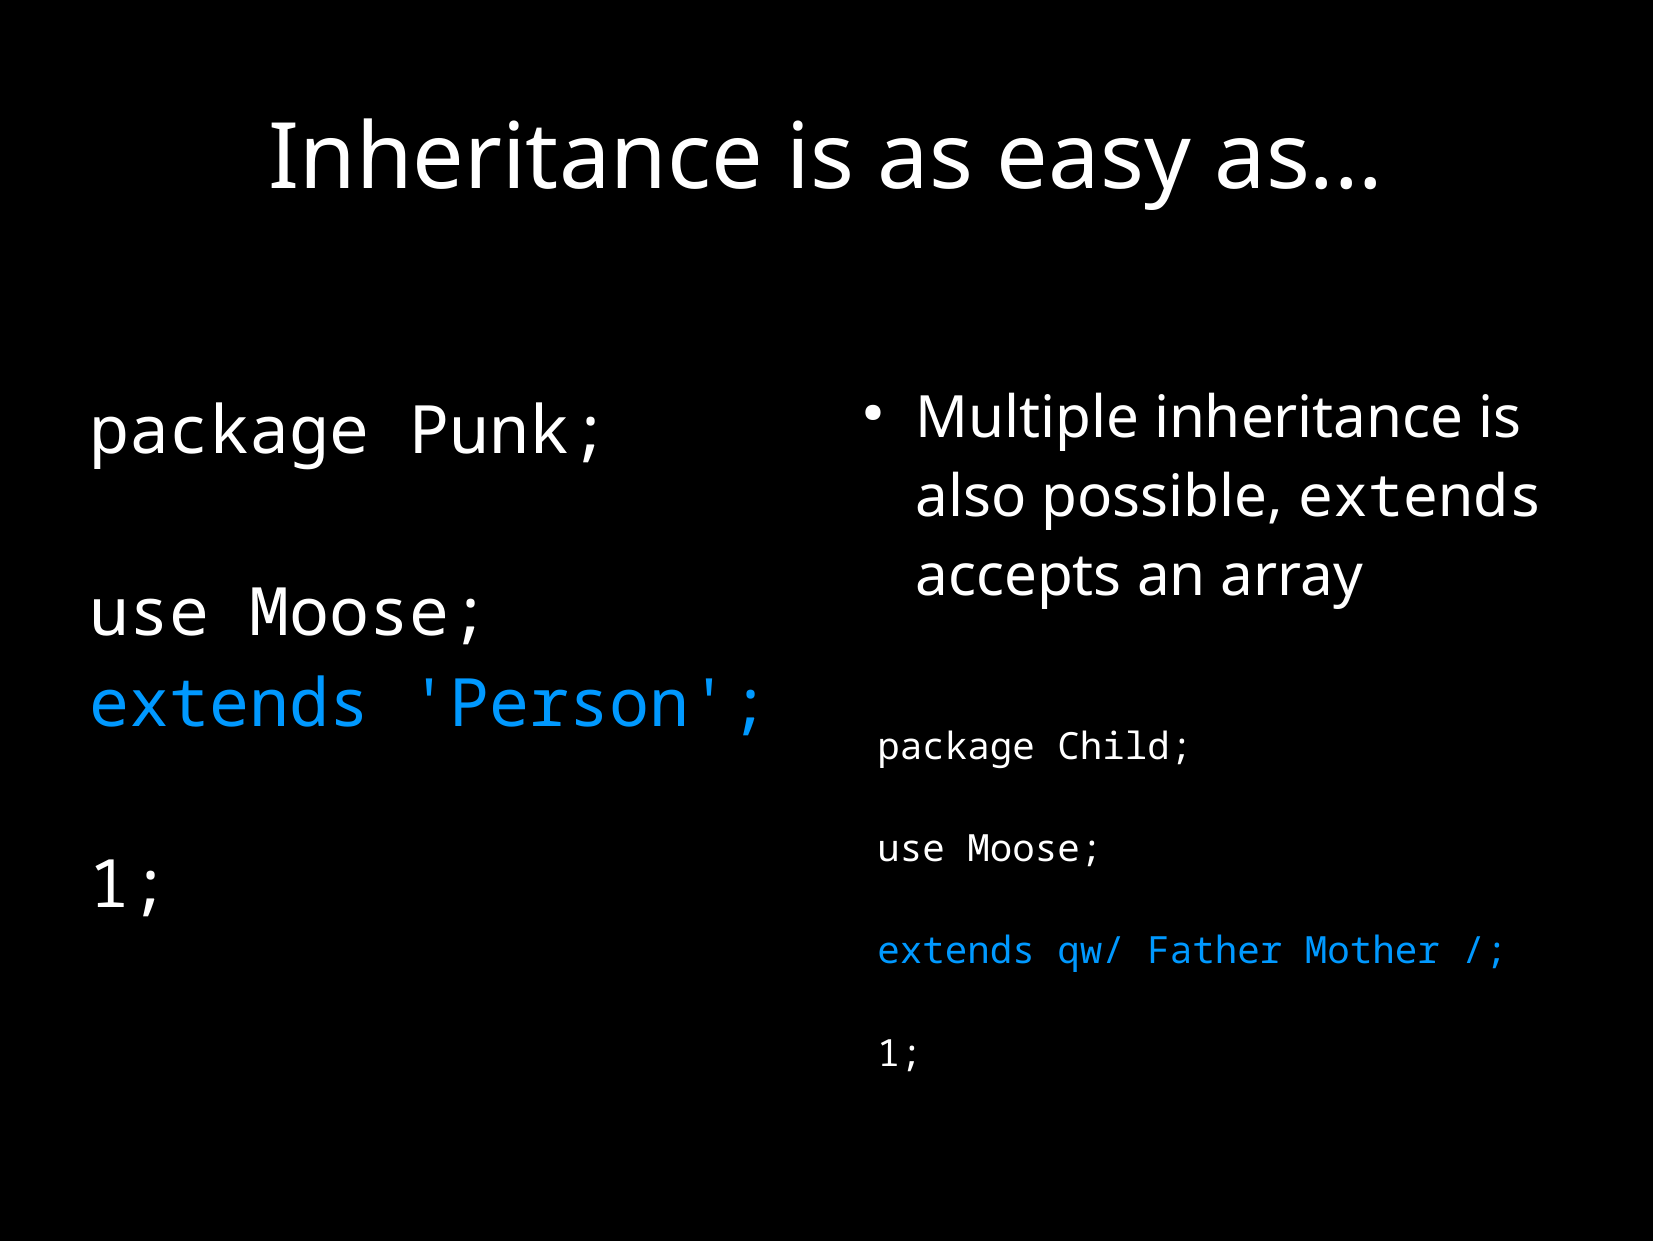

# Inheritance is as easy as...
package Punk;
use Moose;
extends 'Person';
1;
Multiple inheritance is also possible, extends accepts an array
package Child;
use Moose;
extends qw/ Father Mother /;
1;